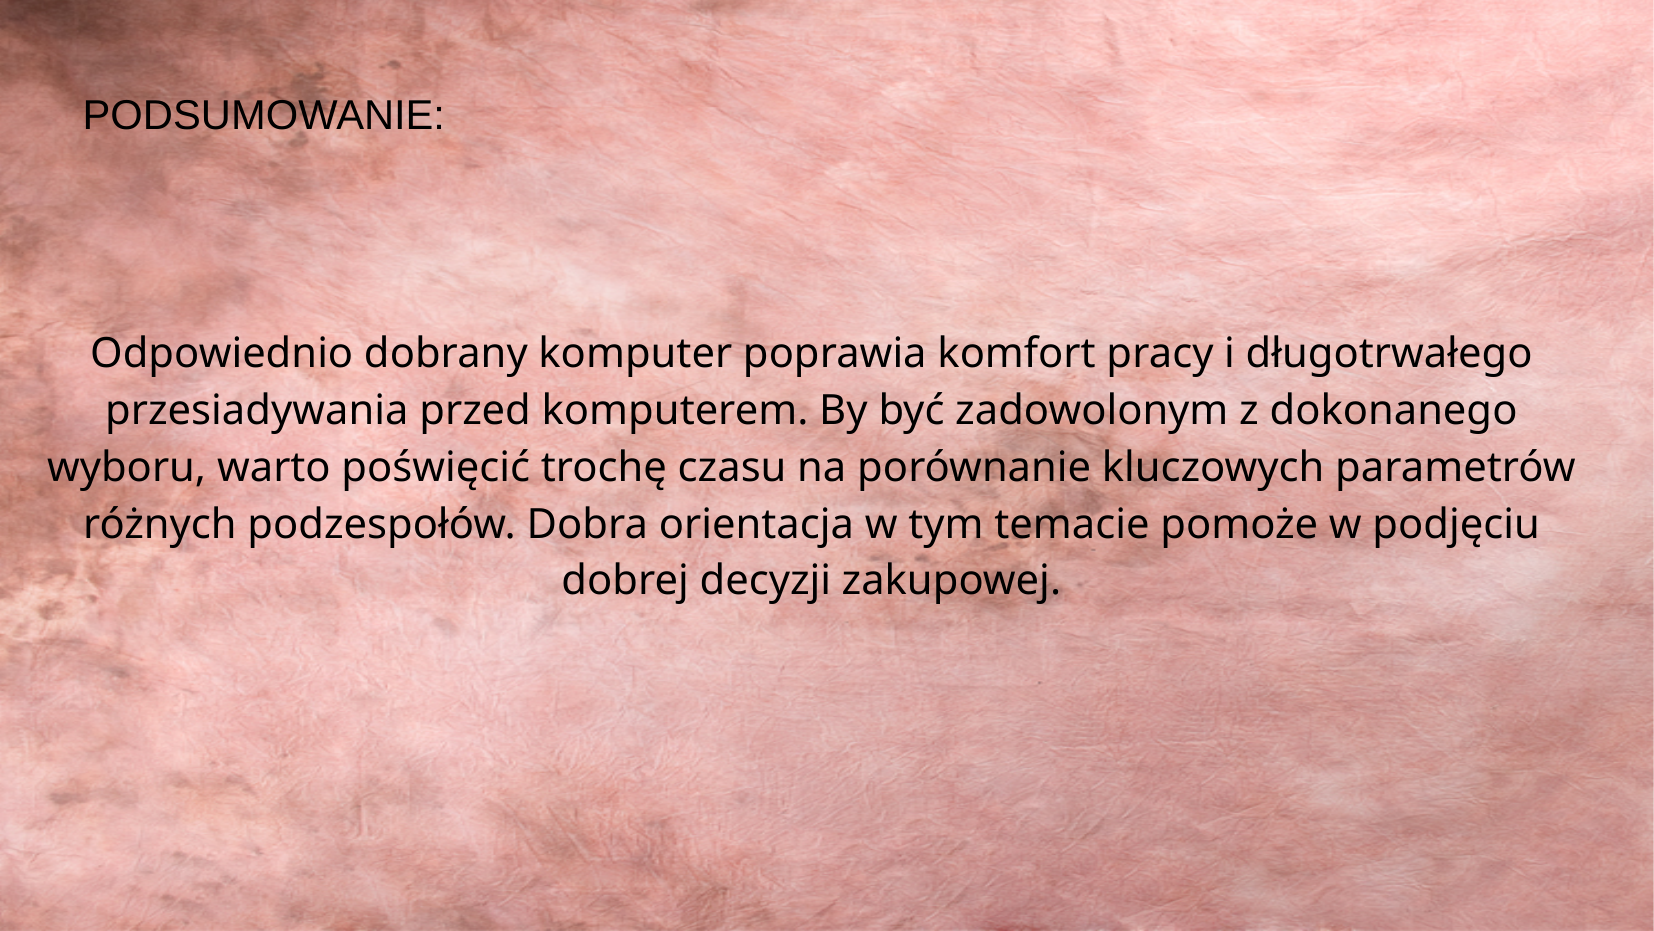

# PODSUMOWANIE:
Odpowiednio dobrany komputer poprawia komfort pracy i długotrwałego przesiadywania przed komputerem. By być zadowolonym z dokonanego wyboru, warto poświęcić trochę czasu na porównanie kluczowych parametrów różnych podzespołów. Dobra orientacja w tym temacie pomoże w podjęciu dobrej decyzji zakupowej.